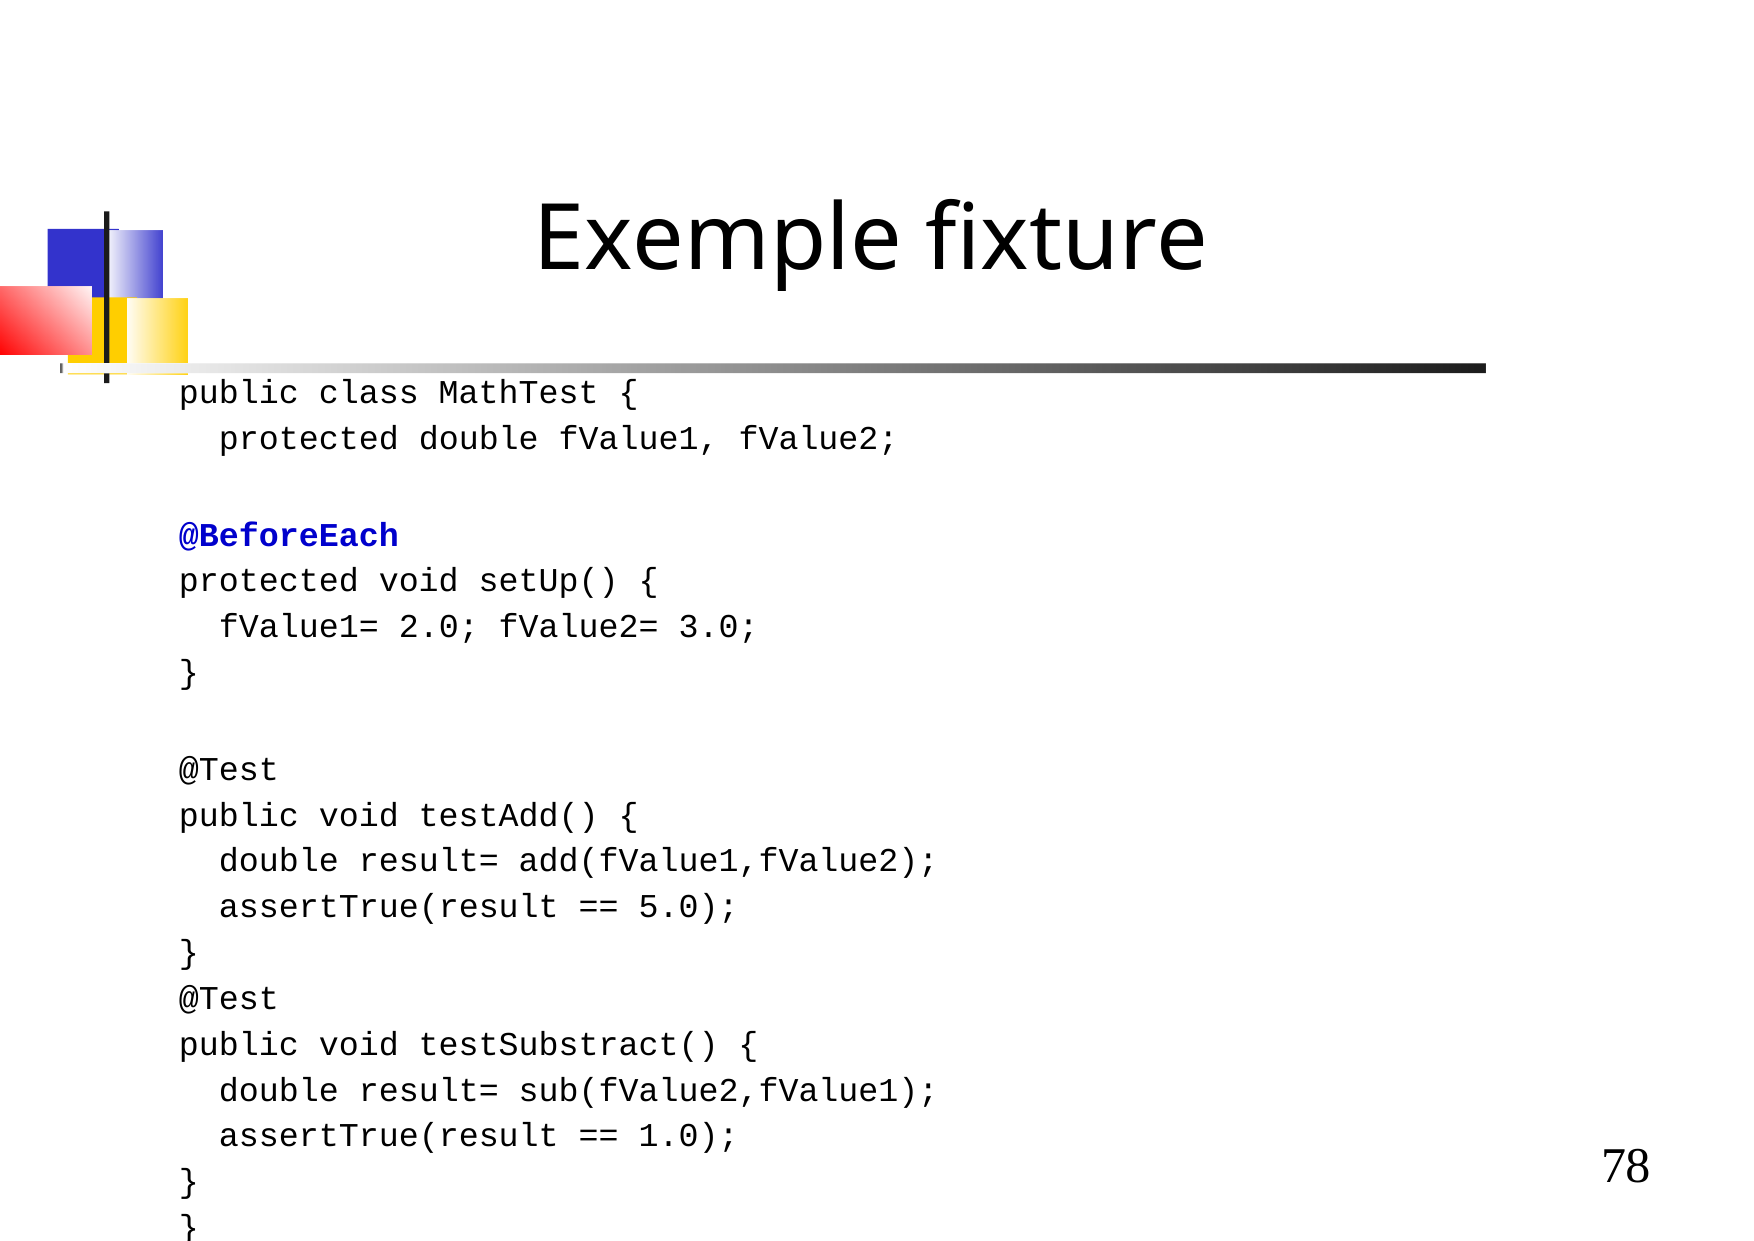

# Exemple fixture
public class MathTest {
 protected double fValue1, fValue2;
@BeforeEach
protected void setUp() {
 fValue1= 2.0; fValue2= 3.0;
}
@Test
public void testAdd() {
 double result= add(fValue1,fValue2);
 assertTrue(result == 5.0);
}
@Test
public void testSubstract() {
 double result= sub(fValue2,fValue1);
 assertTrue(result == 1.0);
}
}
78